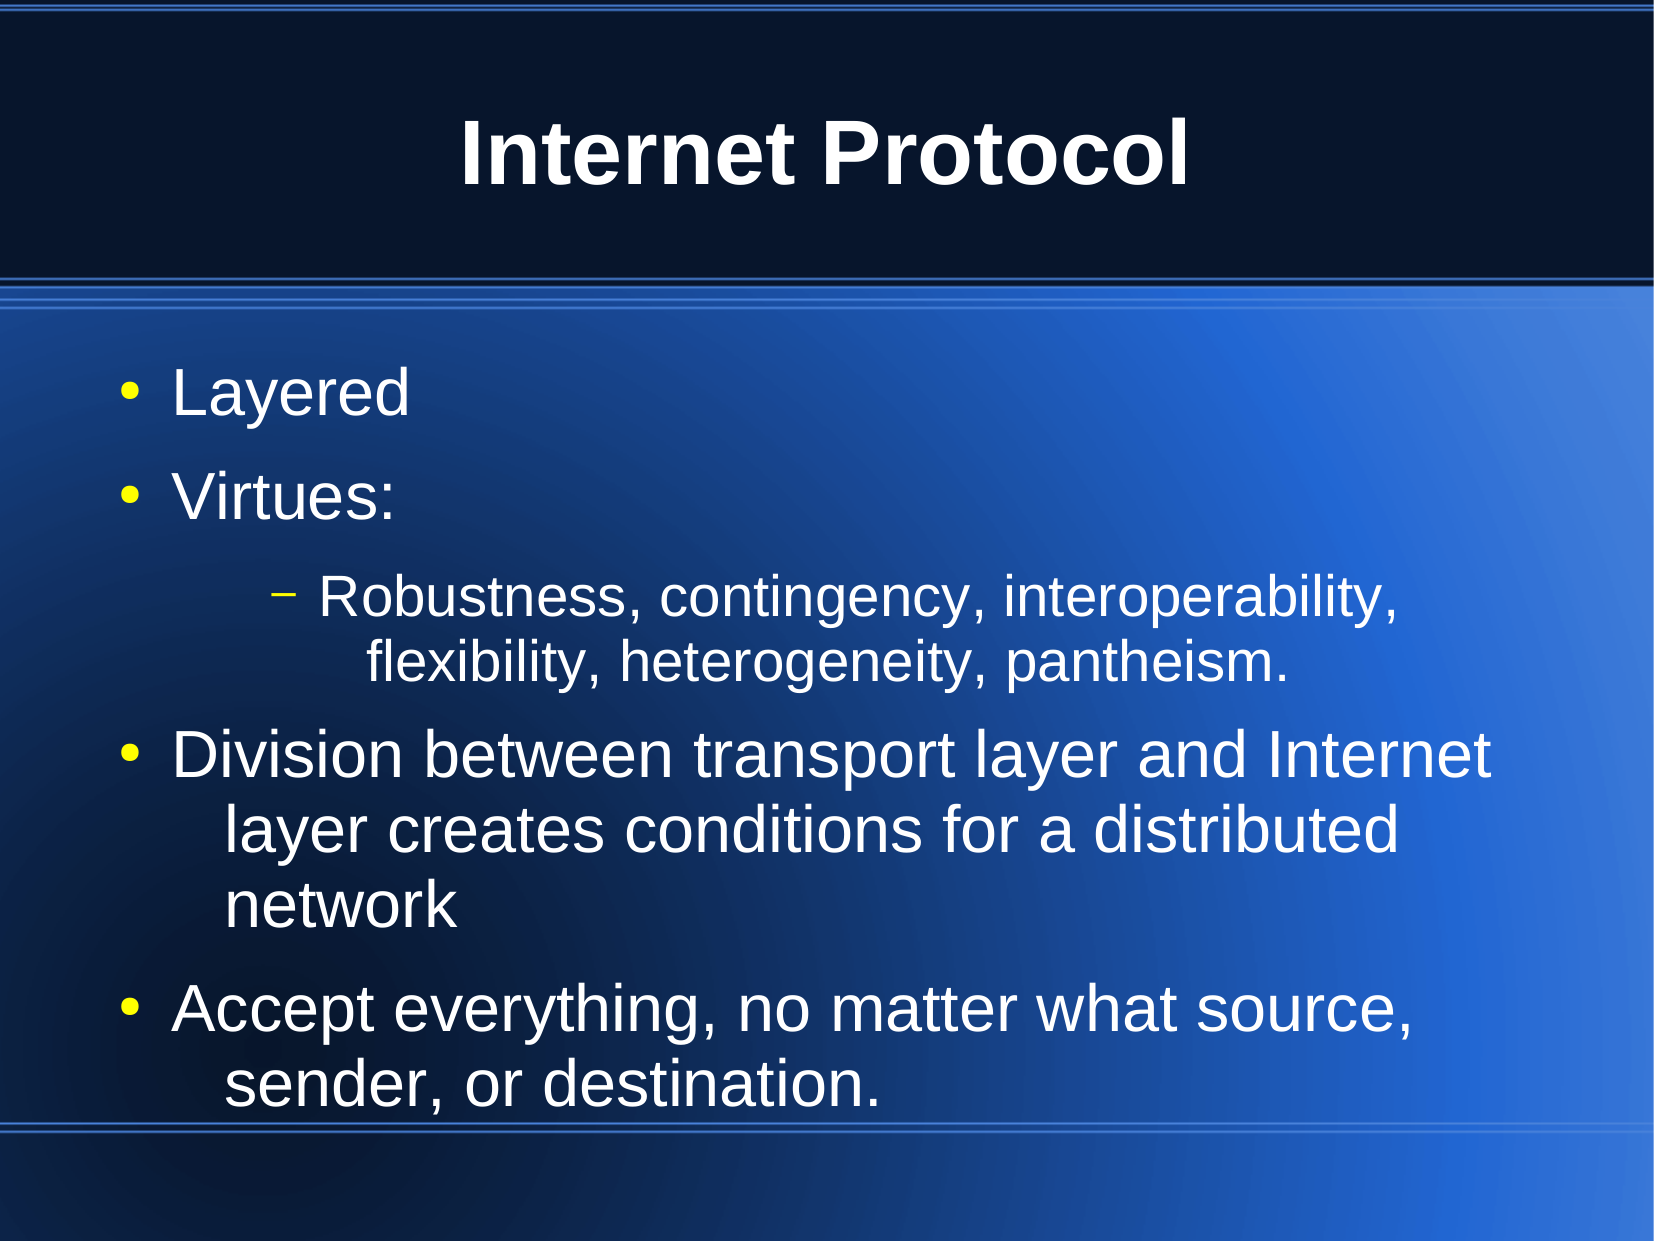

# Internet Protocol
Layered
Virtues:
Robustness, contingency, interoperability, flexibility, heterogeneity, pantheism.
Division between transport layer and Internet layer creates conditions for a distributed network
Accept everything, no matter what source, sender, or destination.